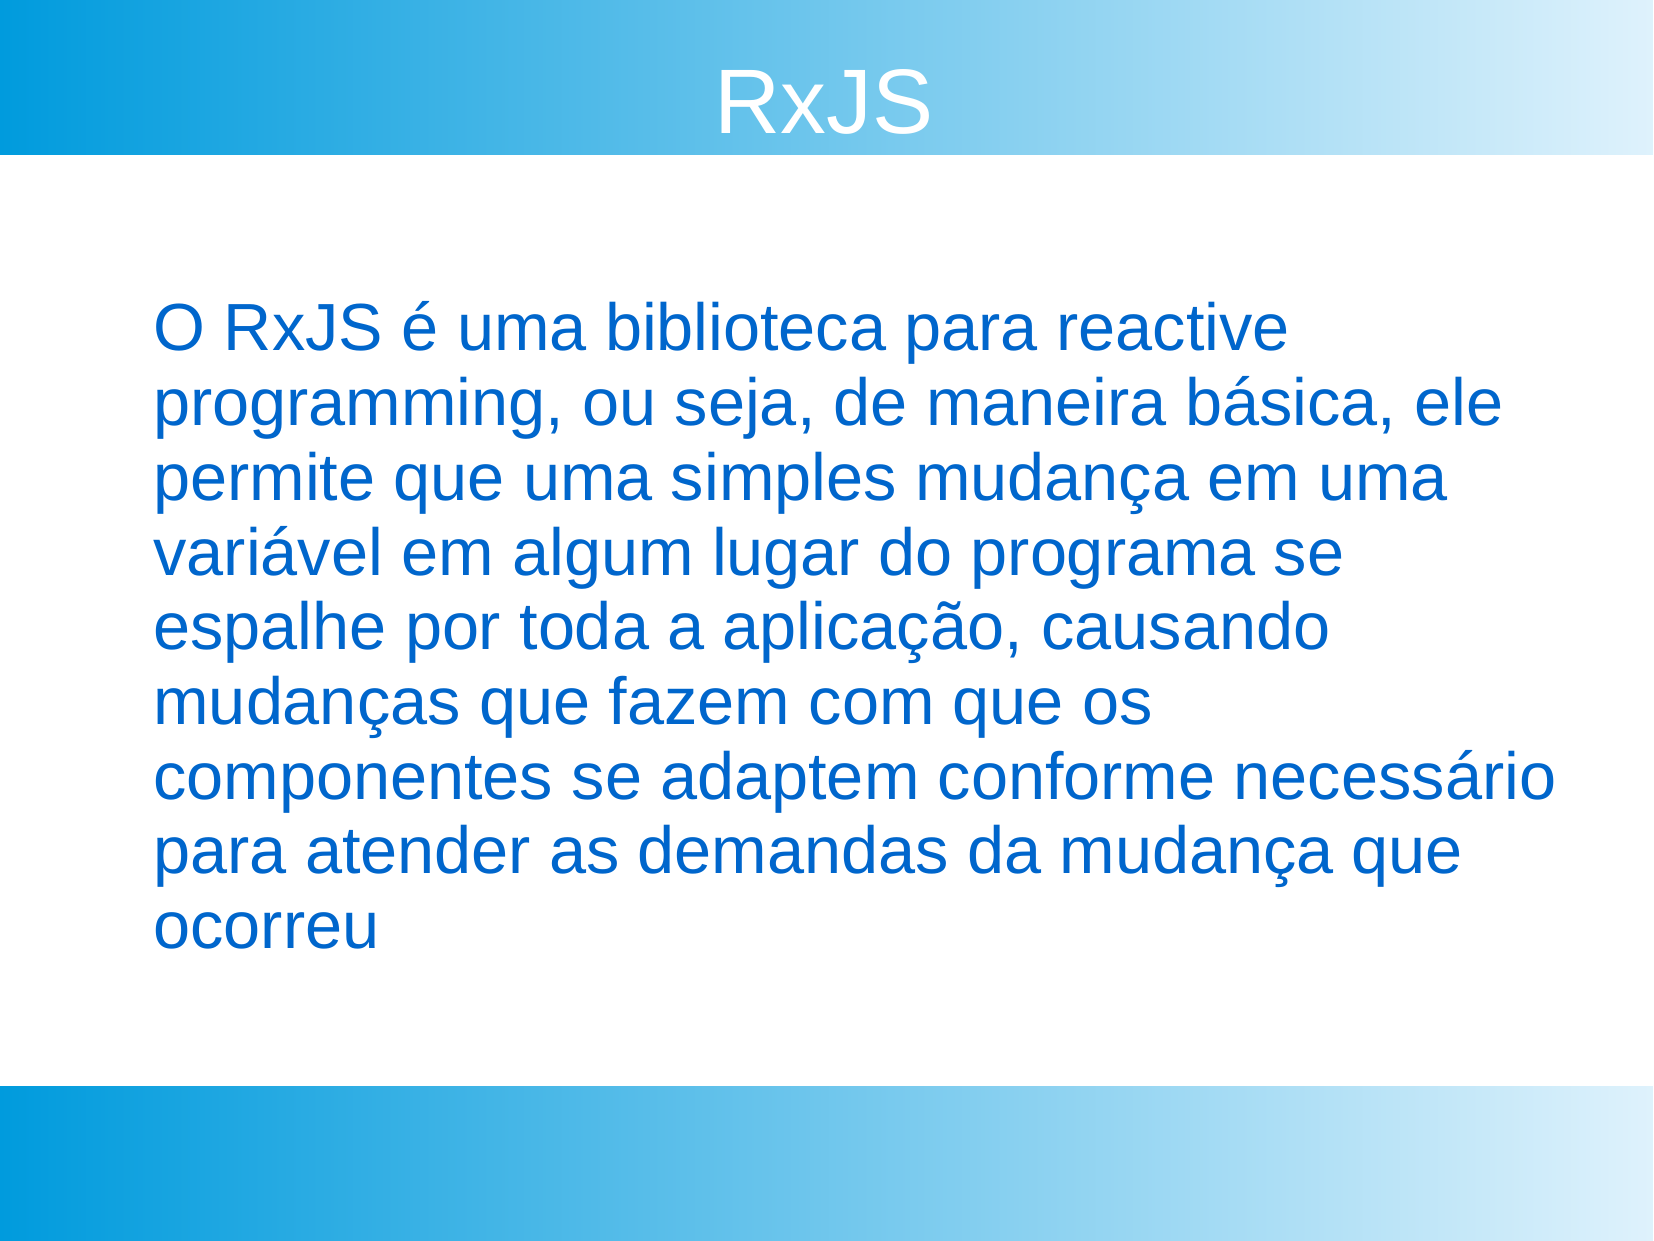

# RxJS
O RxJS é uma biblioteca para reactive programming, ou seja, de maneira básica, ele permite que uma simples mudança em uma variável em algum lugar do programa se espalhe por toda a aplicação, causando mudanças que fazem com que os componentes se adaptem conforme necessário para atender as demandas da mudança que ocorreu